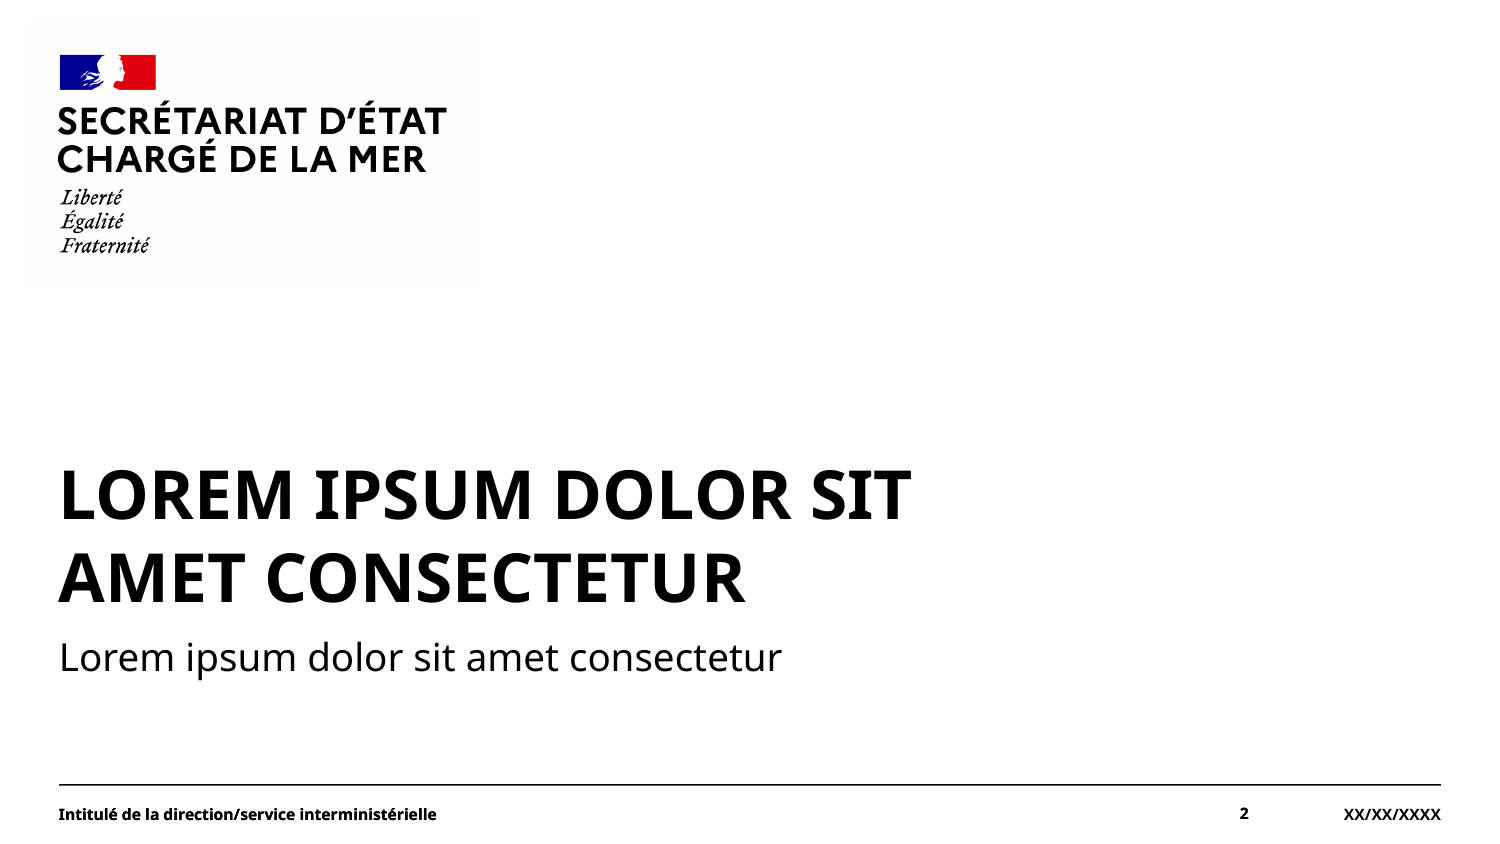

# Lorem ipsum dolor sit amet consectetur
Lorem ipsum dolor sit amet consectetur
Intitulé de la direction/service interministérielle
2
XX/XX/XXXX